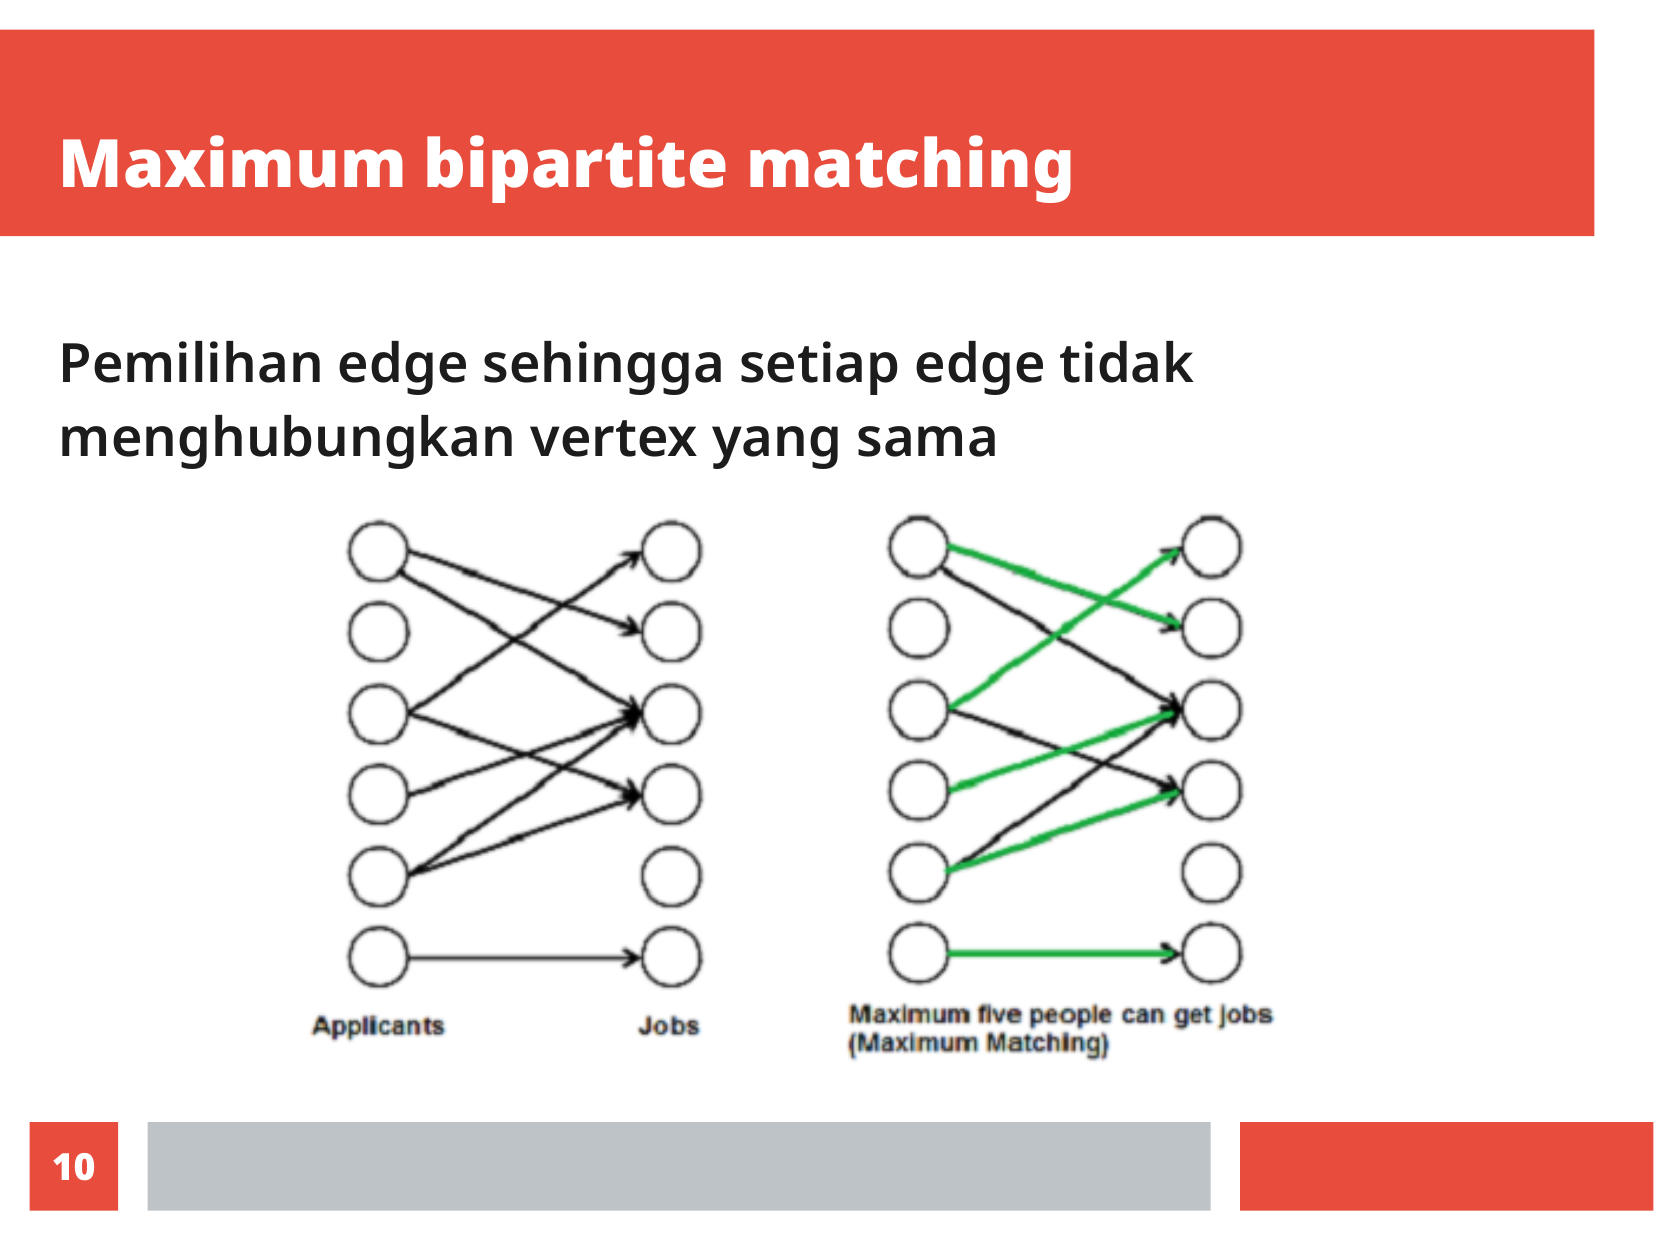

# Maximum bipartite matching
Pemilihan edge sehingga setiap edge tidak menghubungkan vertex yang sama
10